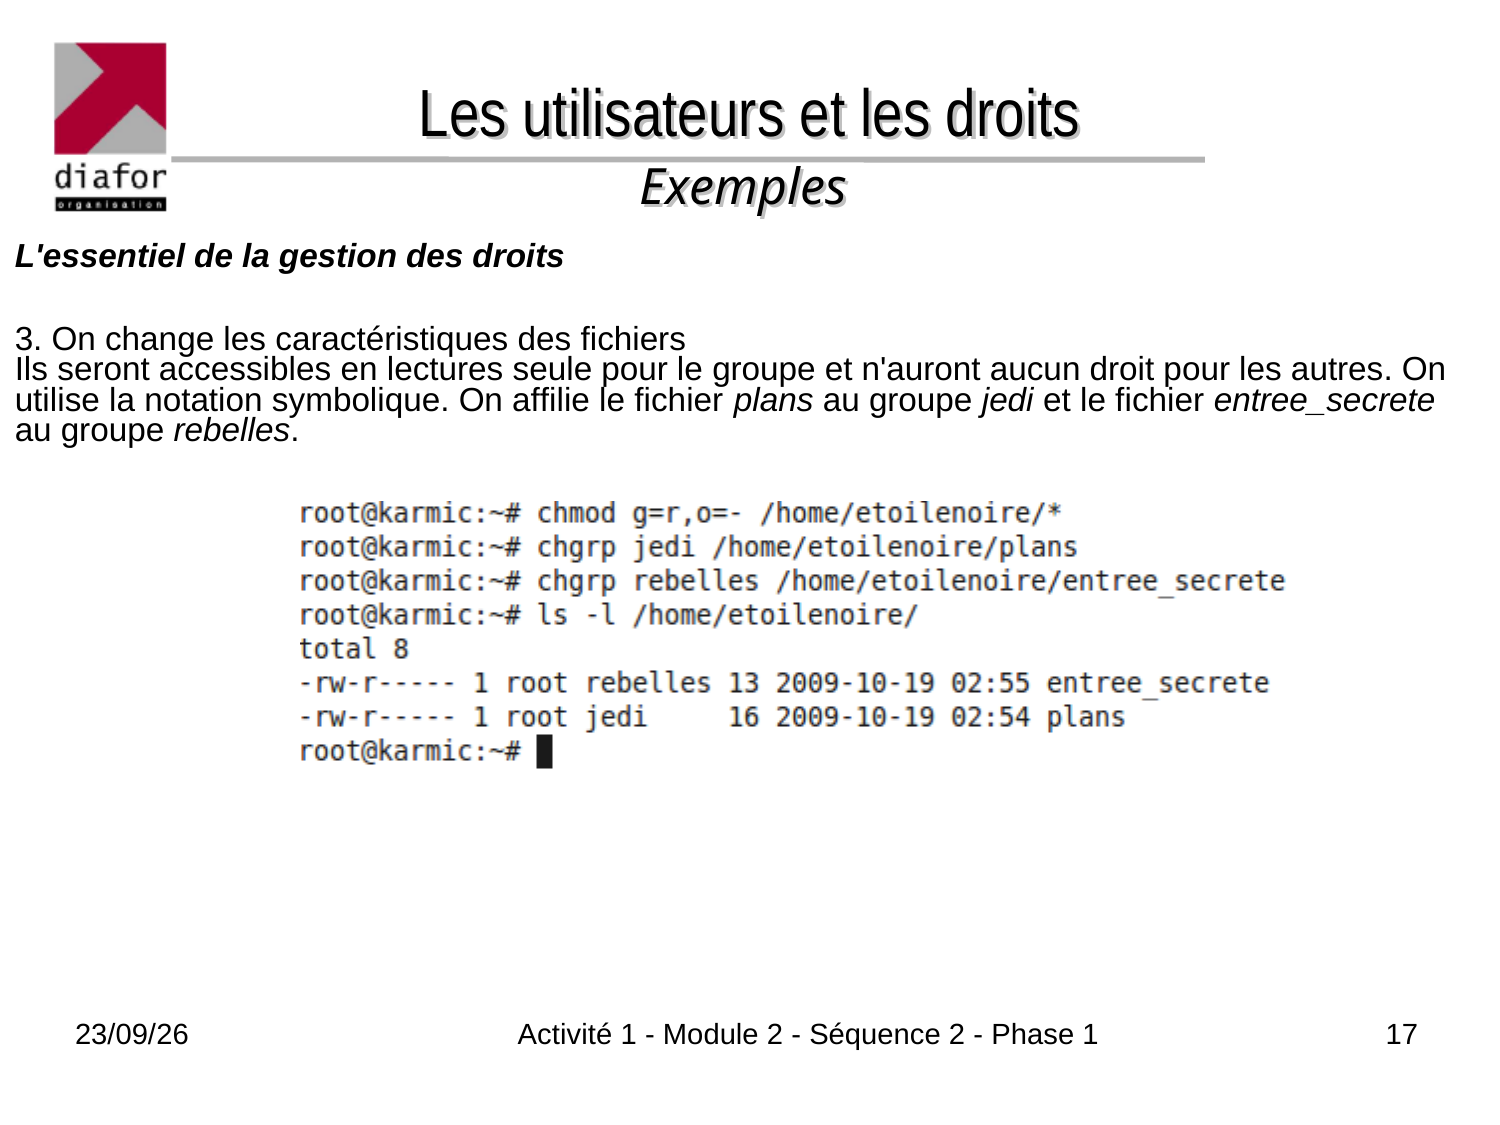

# Les utilisateurs et les droits Exemples
L'essentiel de la gestion des droits
3. On change les caractéristiques des fichiers
Ils seront accessibles en lectures seule pour le groupe et n'auront aucun droit pour les autres. On
utilise la notation symbolique. On affilie le fichier plans au groupe jedi et le fichier entree_secrete
au groupe rebelles.
Activité 1 - Module 2 - Séquence 2 - Phase 1
17